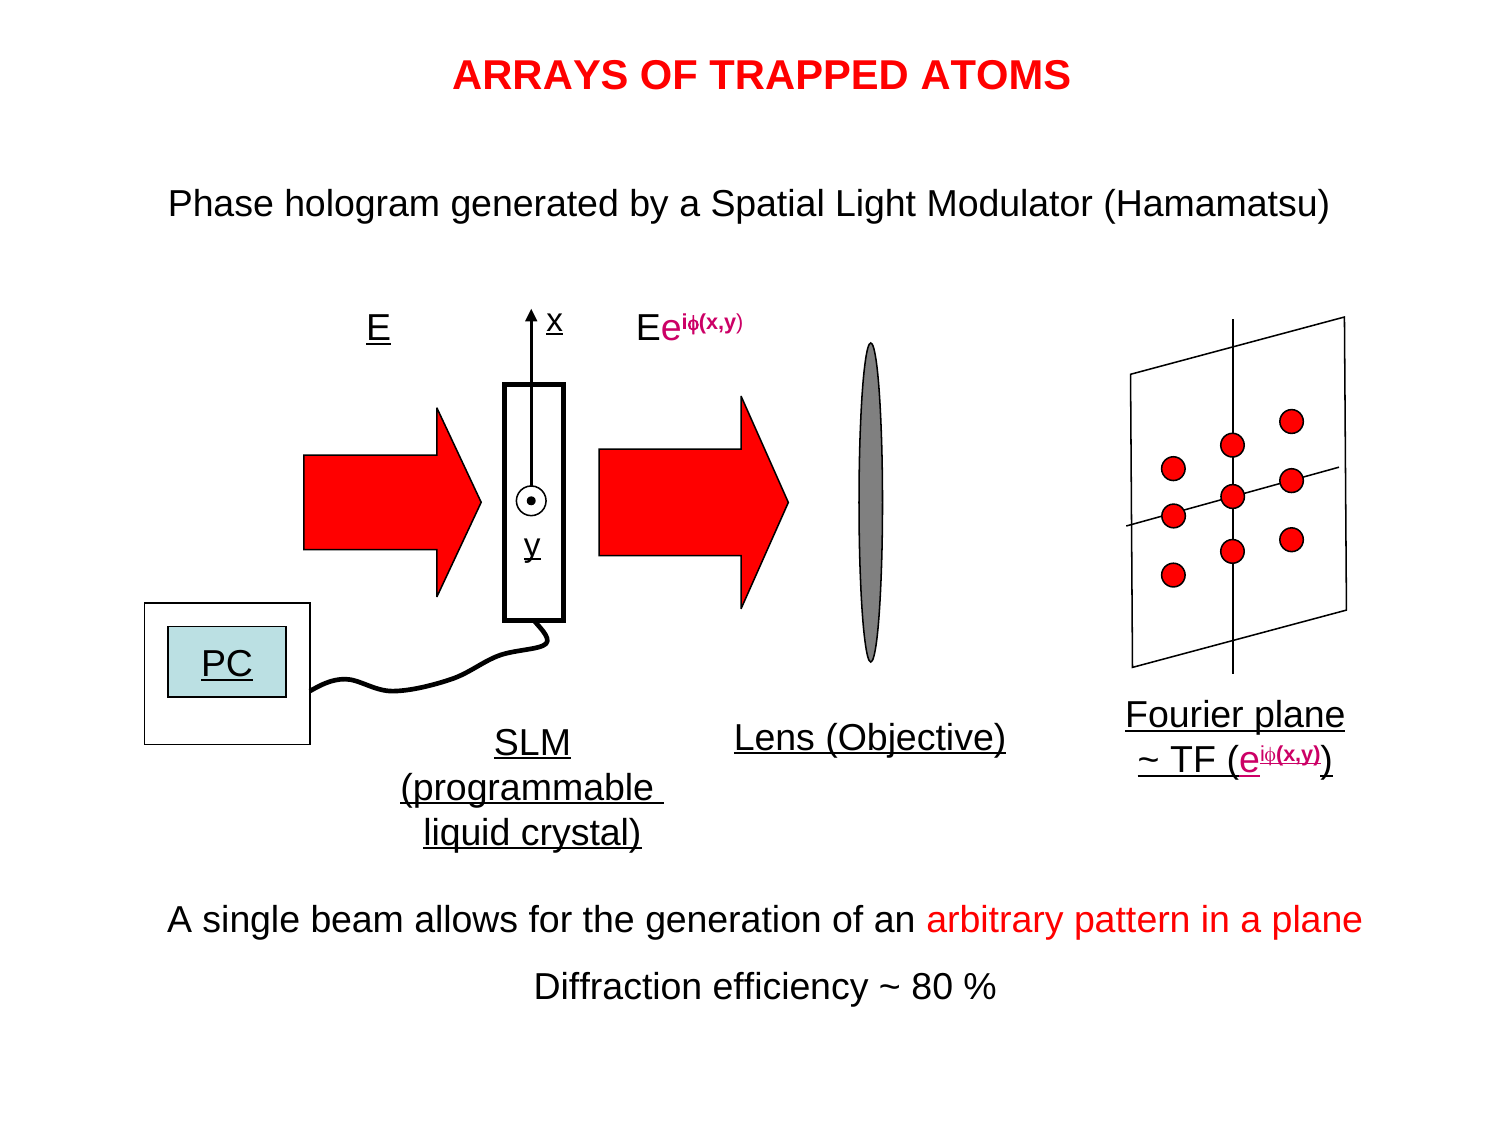

ARRAYS OF TRAPPED ATOMS
Phase hologram generated by a Spatial Light Modulator (Hamamatsu)
x
E
Eeif(x,y)
y
PC
Fourier plane
~ TF (eif(x,y))
Lens (Objective)
SLM
(programmable
liquid crystal)
A single beam allows for the generation of an arbitrary pattern in a plane
Diffraction efficiency ~ 80 %